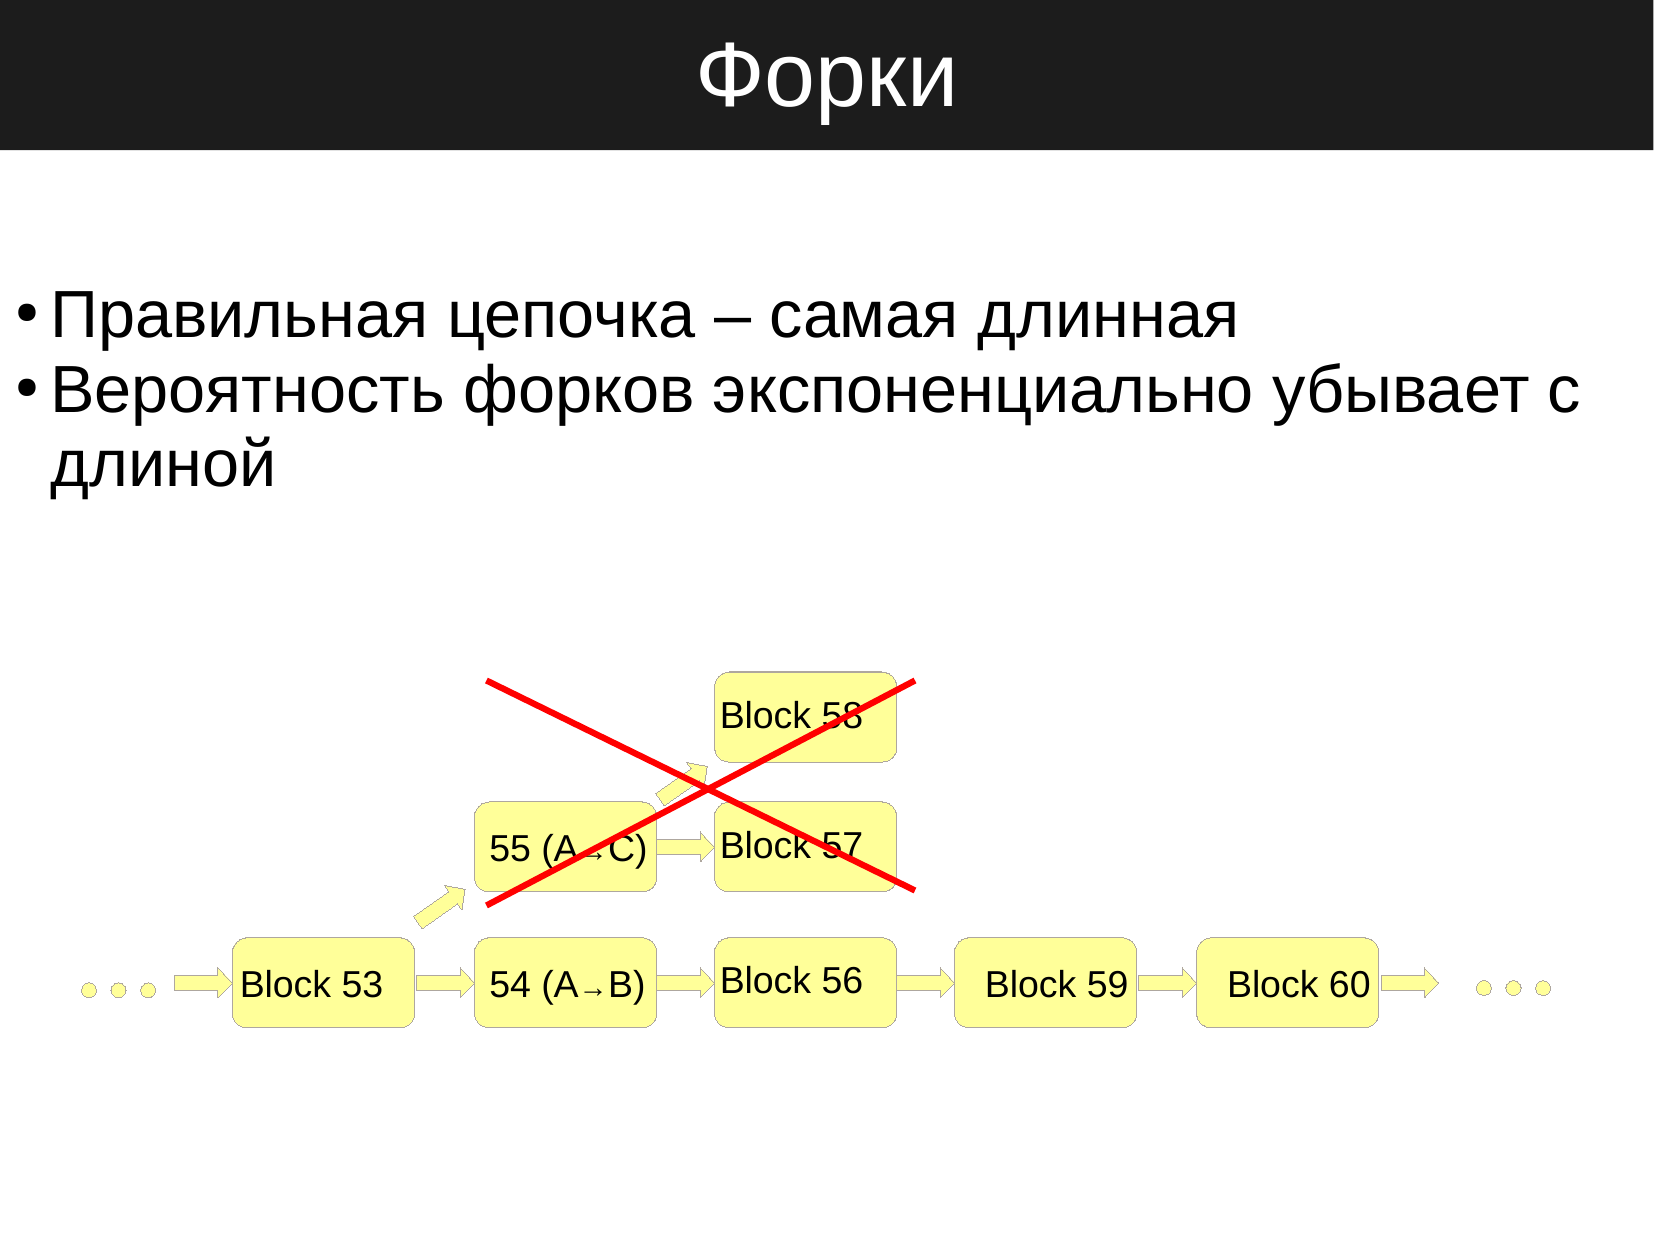

# Форки
Правильная цепочка – самая длинная
Вероятность форков экспоненциально убывает с длиной
Block 58
Block 57
55 (A→C)
Block 56
Block N
Block N
Block 53
54 (A→B)
Block 59
Block 60